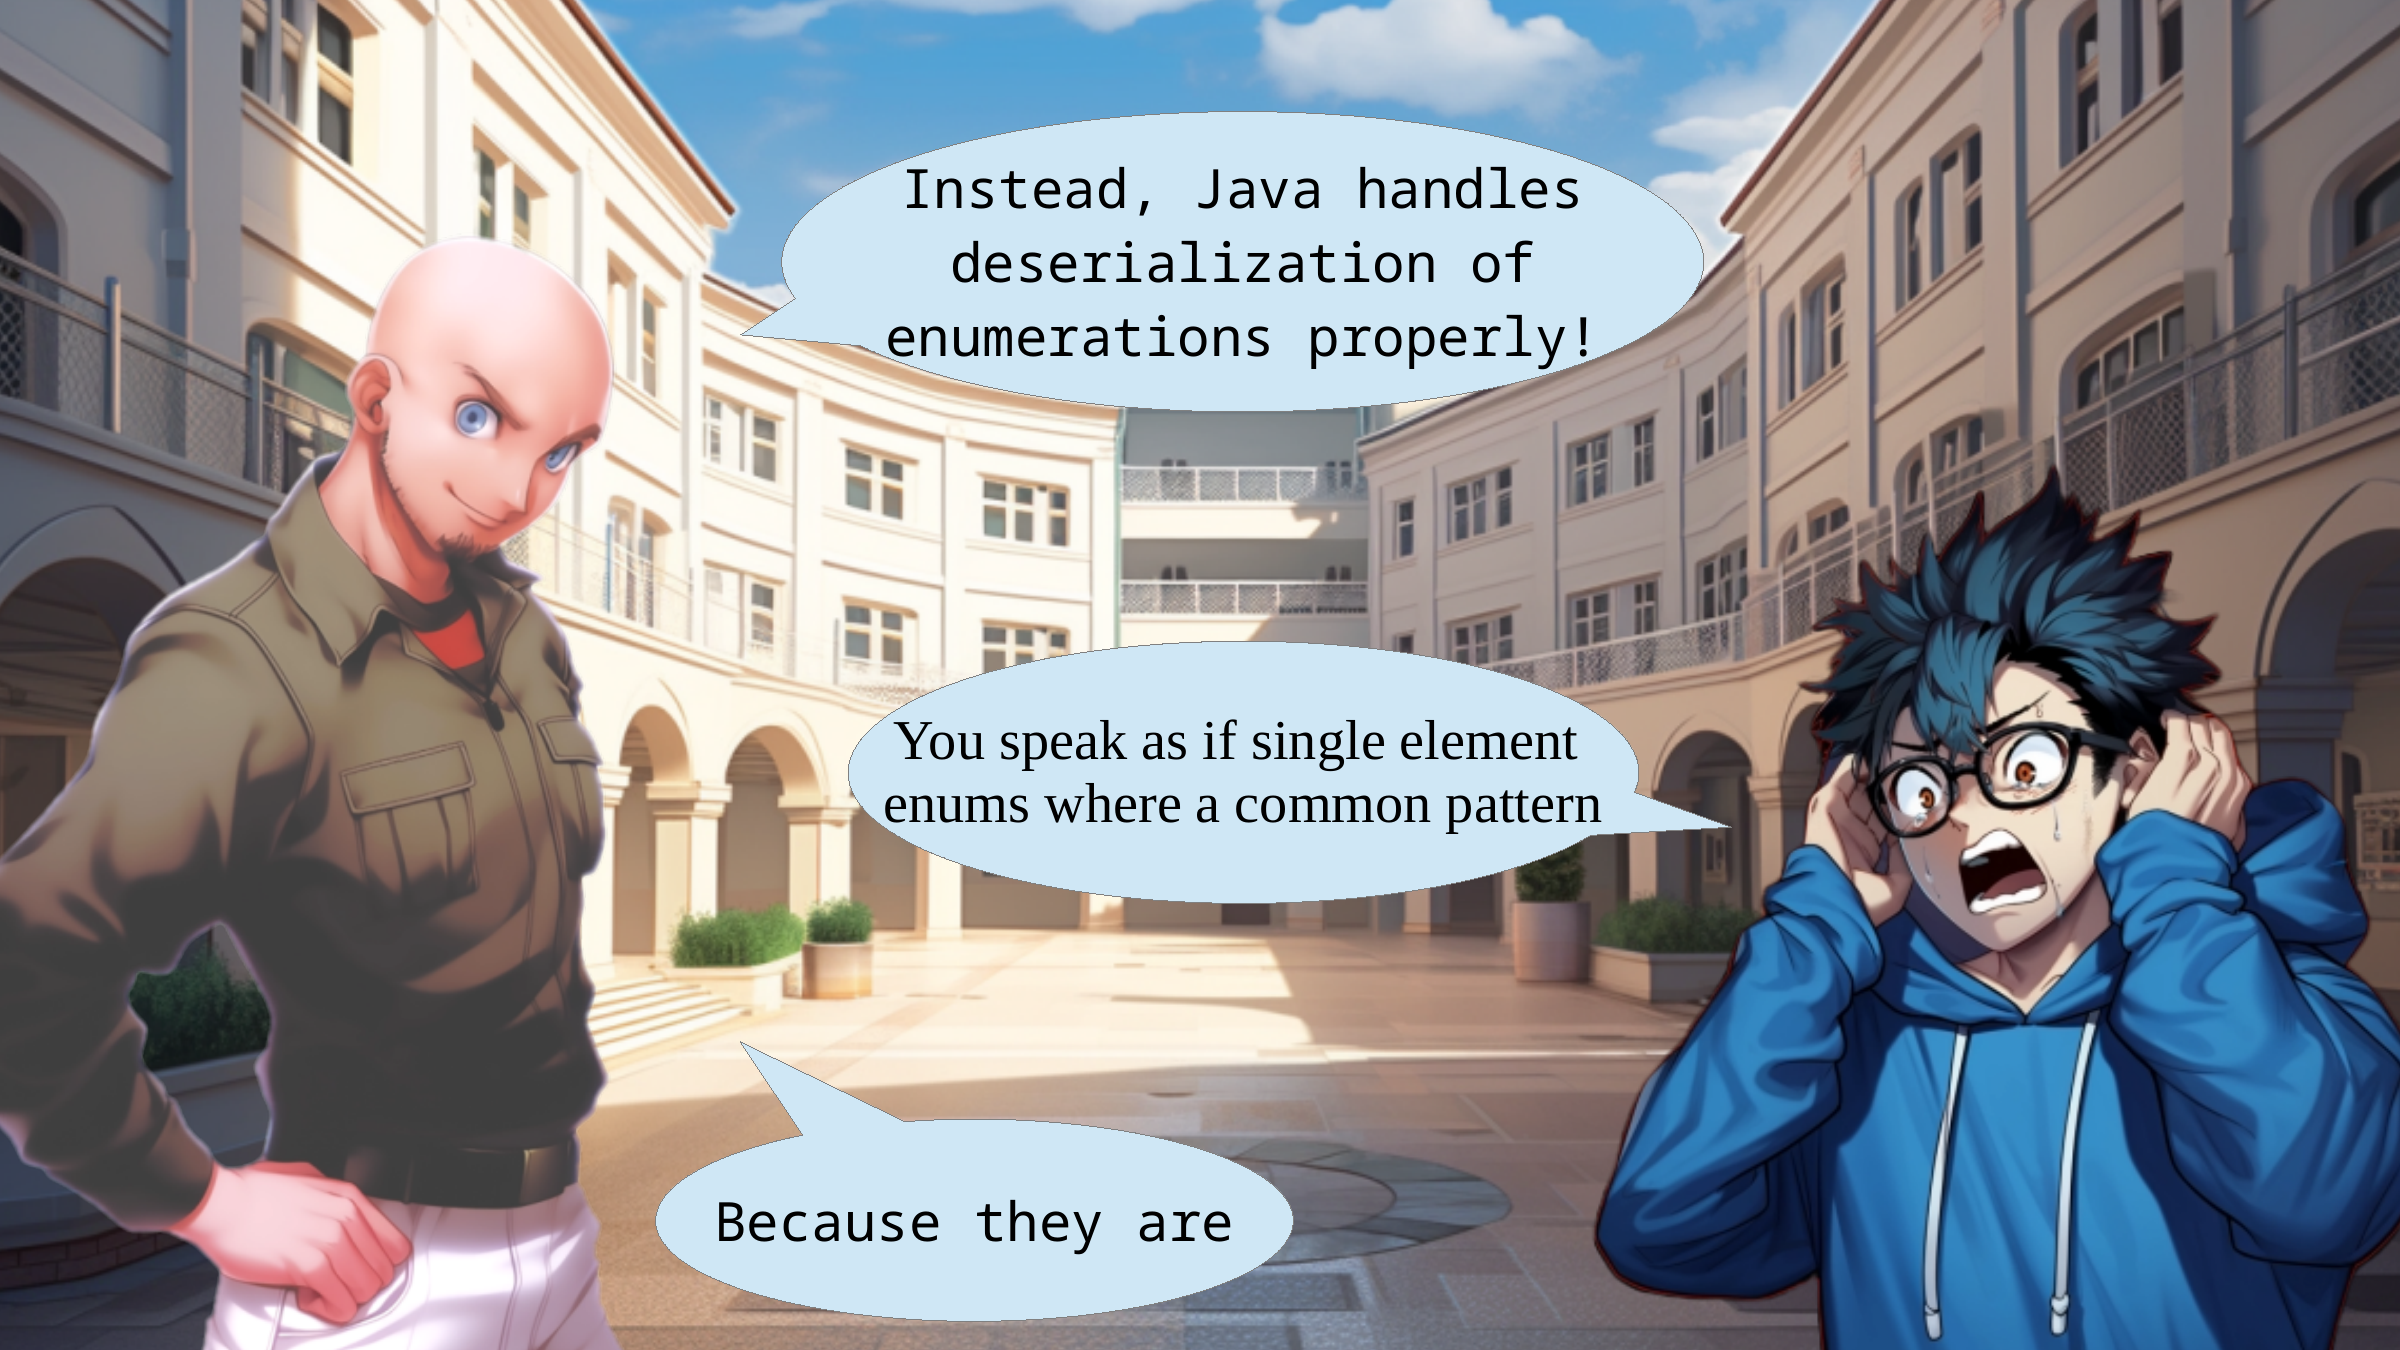

Instead, Java handles
deserialization of
enumerations properly!
You speak as if single element
enums where a common pattern
Because they are